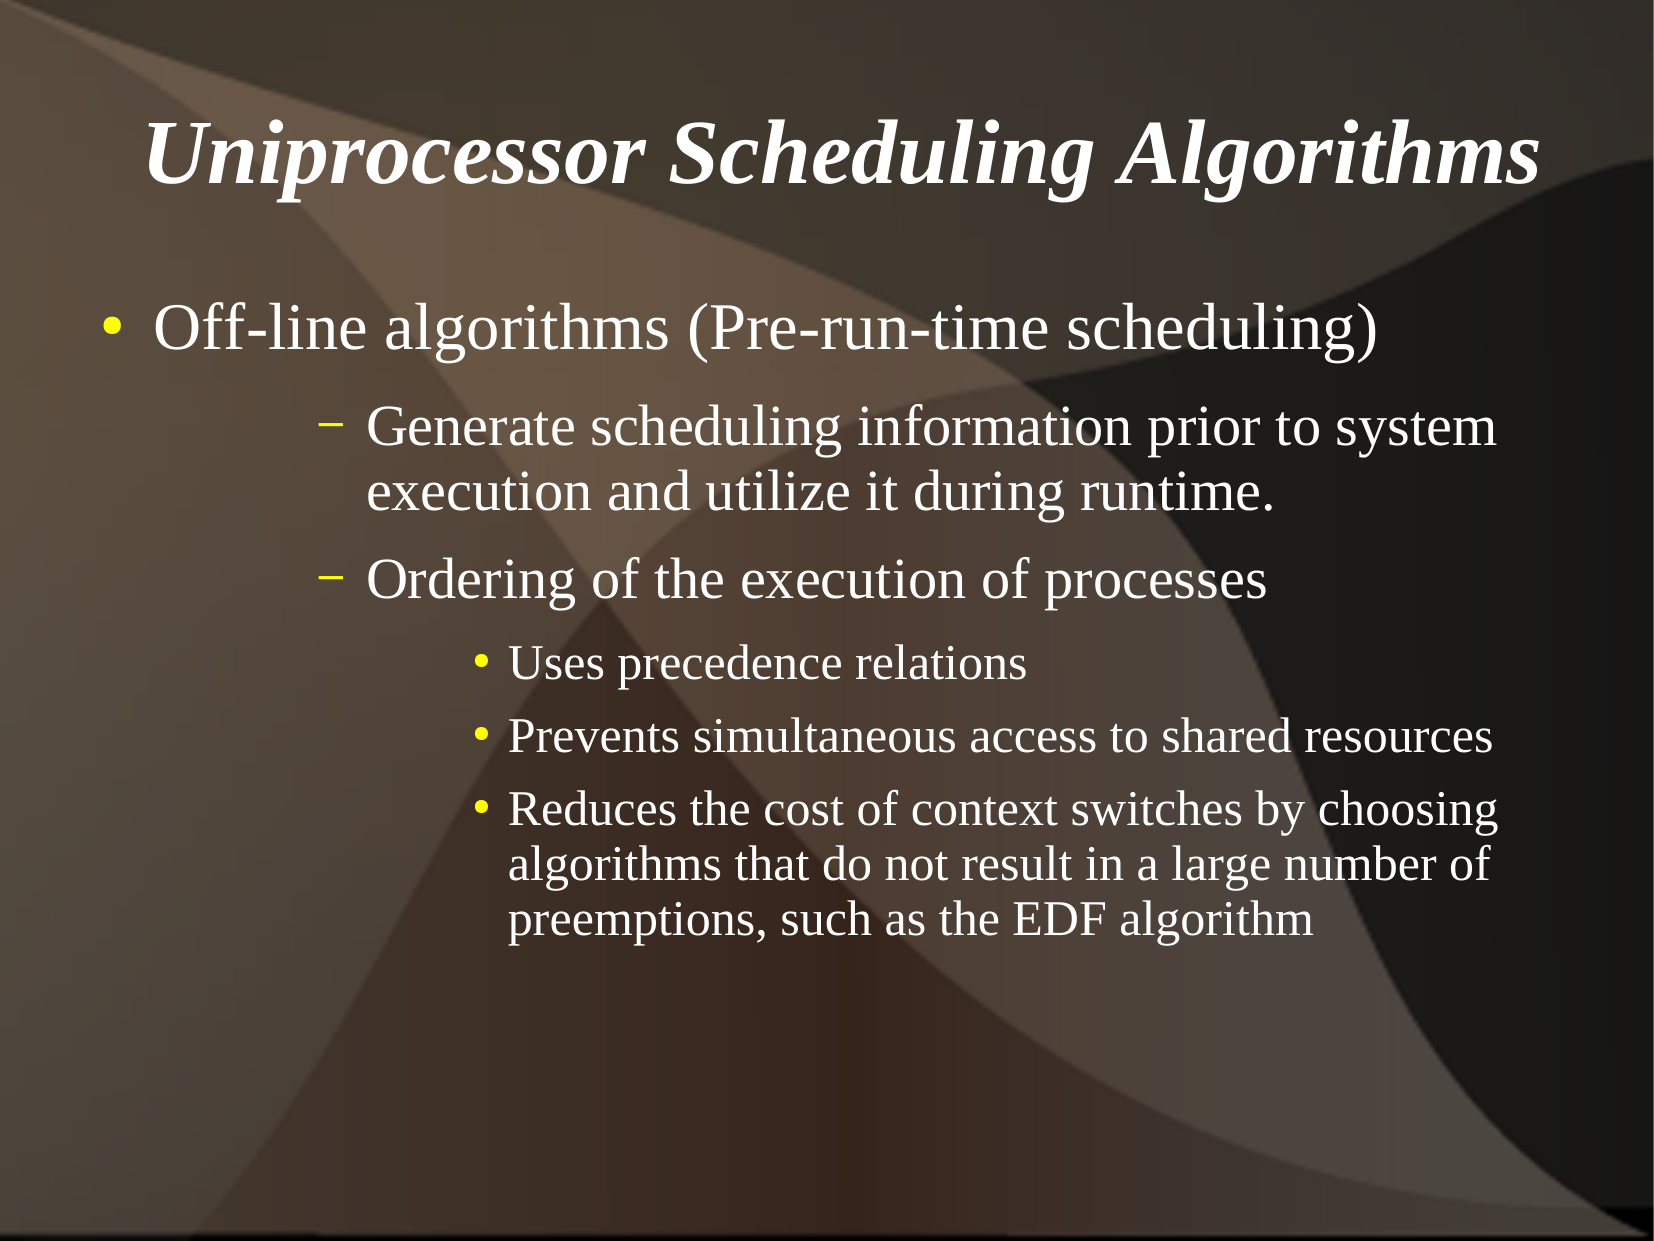

# Uniprocessor Scheduling Algorithms
Off-line algorithms (Pre-run-time scheduling)
Generate scheduling information prior to system execution and utilize it during runtime.
Ordering of the execution of processes
Uses precedence relations
Prevents simultaneous access to shared resources
Reduces the cost of context switches by choosing algorithms that do not result in a large number of preemptions, such as the EDF algorithm